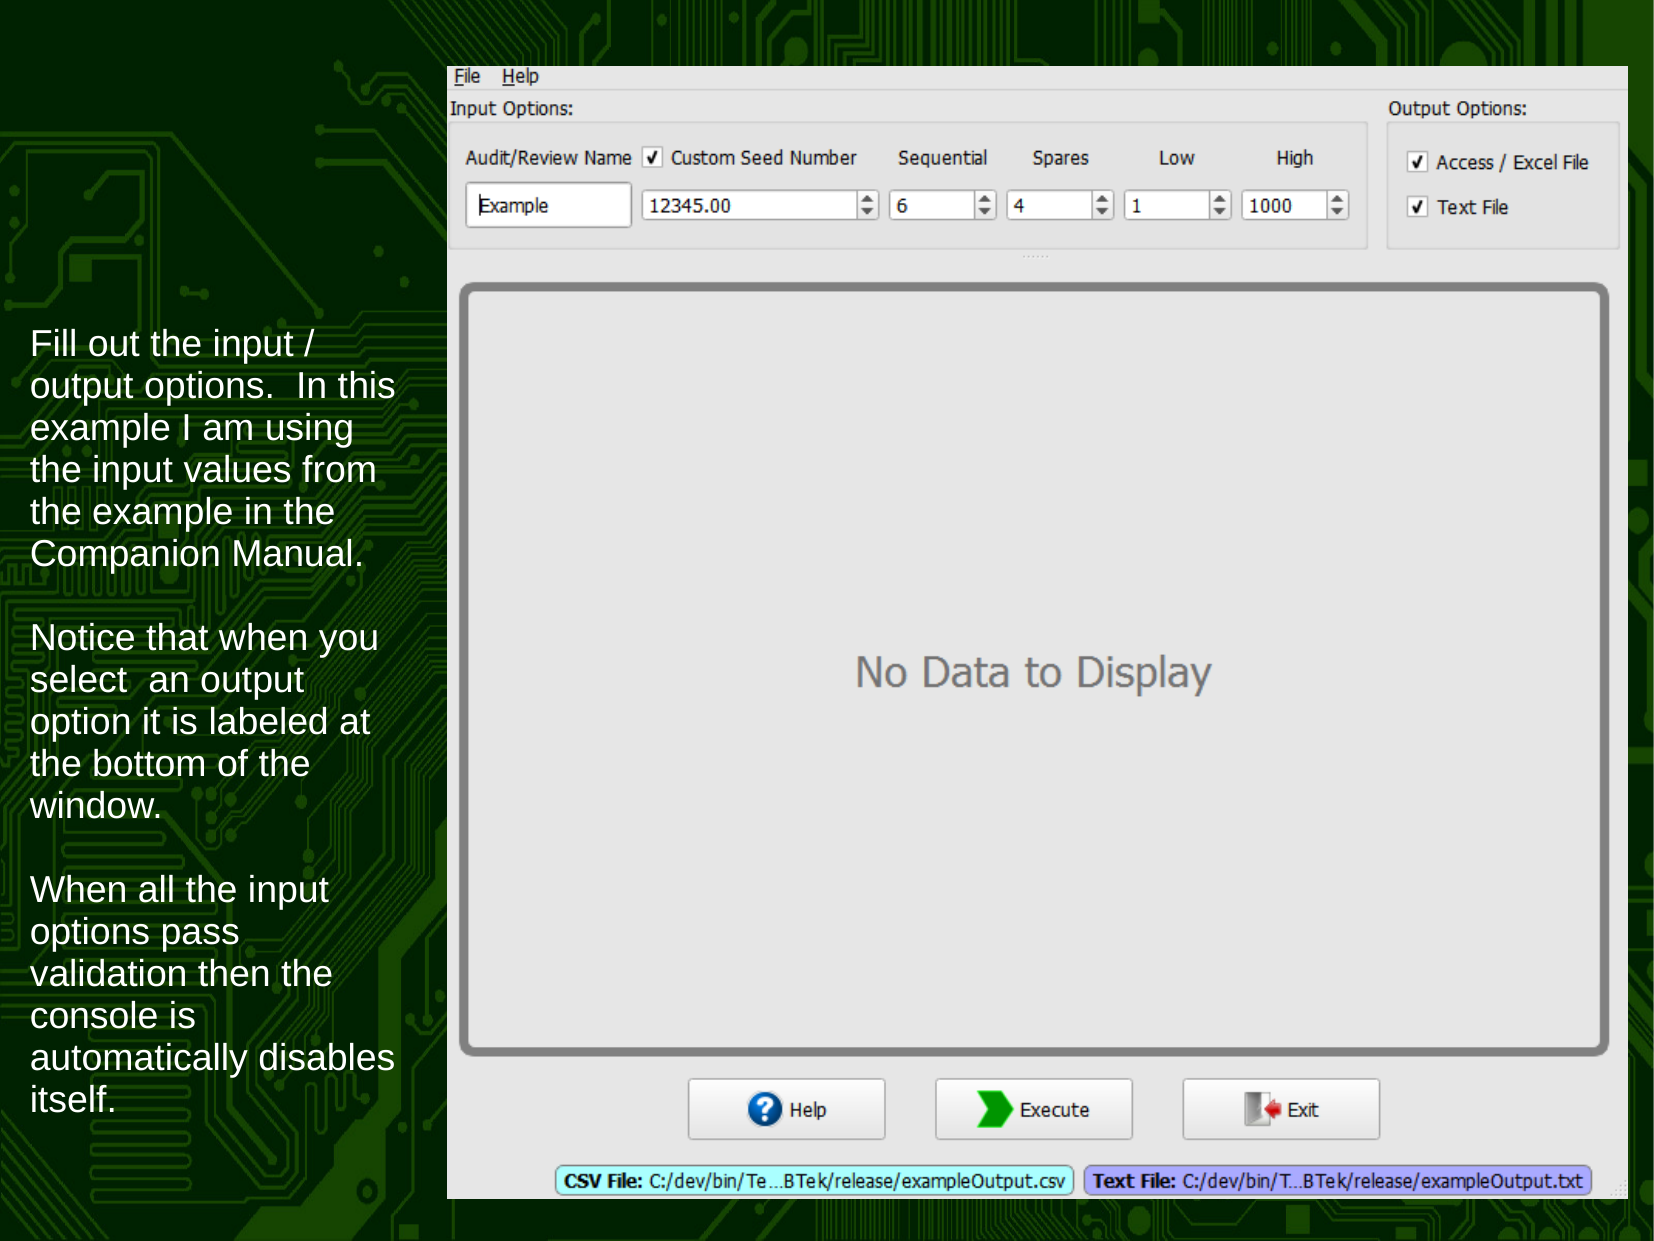

Fill out the input / output options. In this example I am using the input values from the example in the Companion Manual.
Notice that when you select an output option it is labeled at the bottom of the window.
When all the input options pass validation then the console is automatically disables itself.